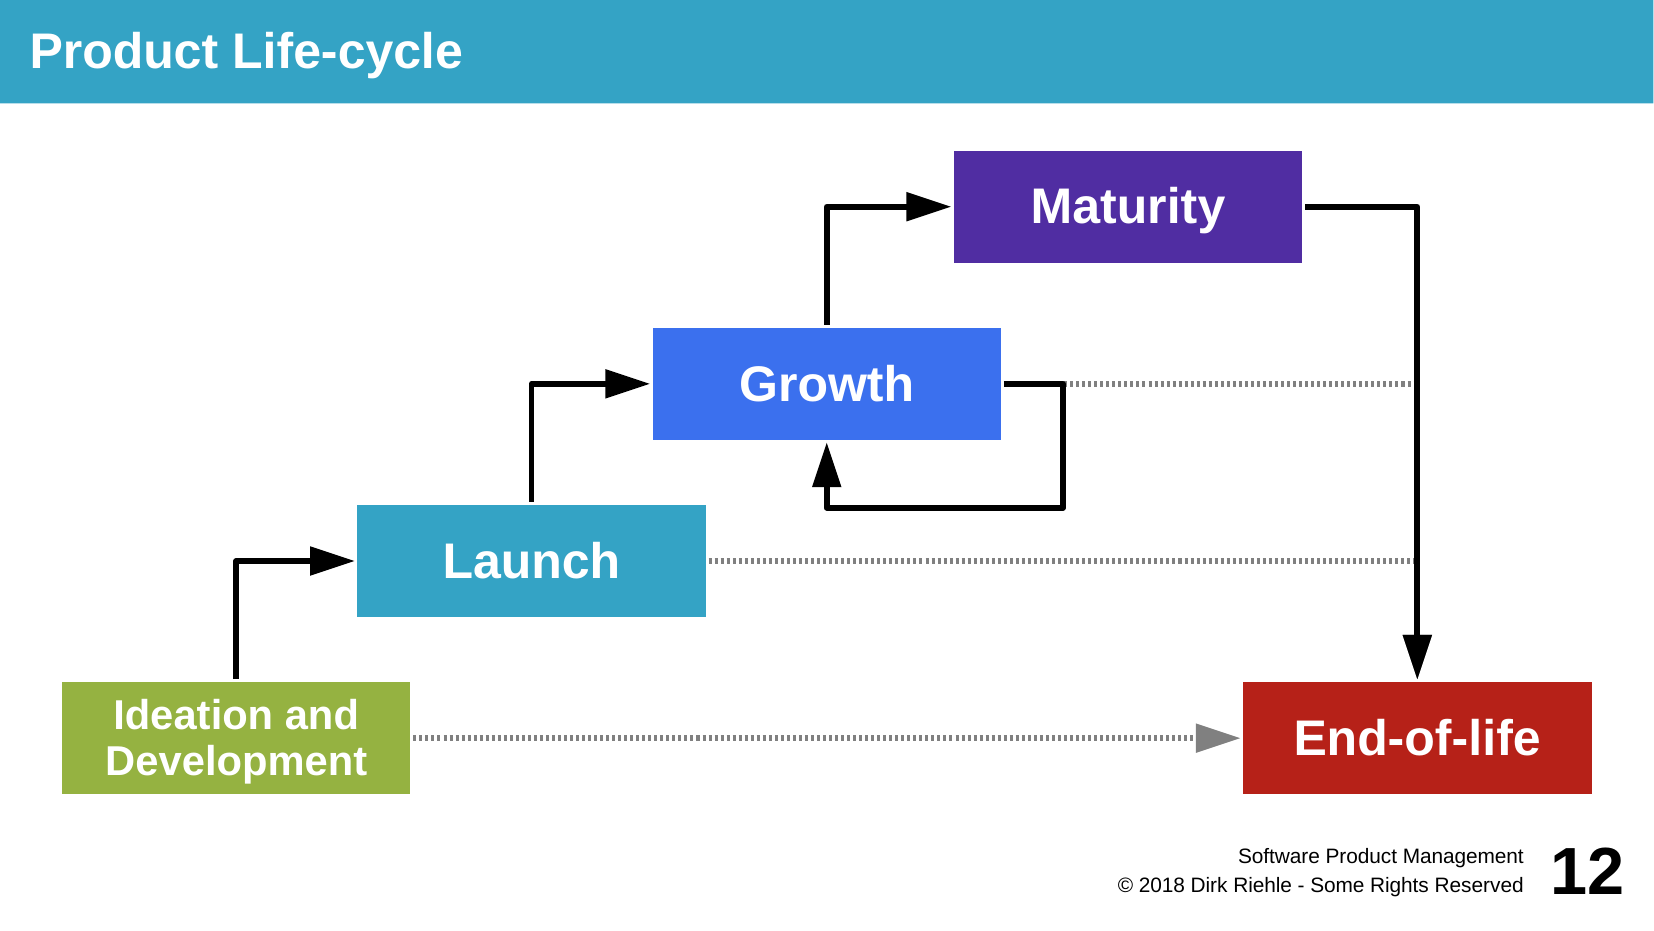

# Product Life-cycle
Maturity
Growth
Launch
Ideation and
Development
End-of-life
Software Product Management
12
© 2018 Dirk Riehle - Some Rights Reserved